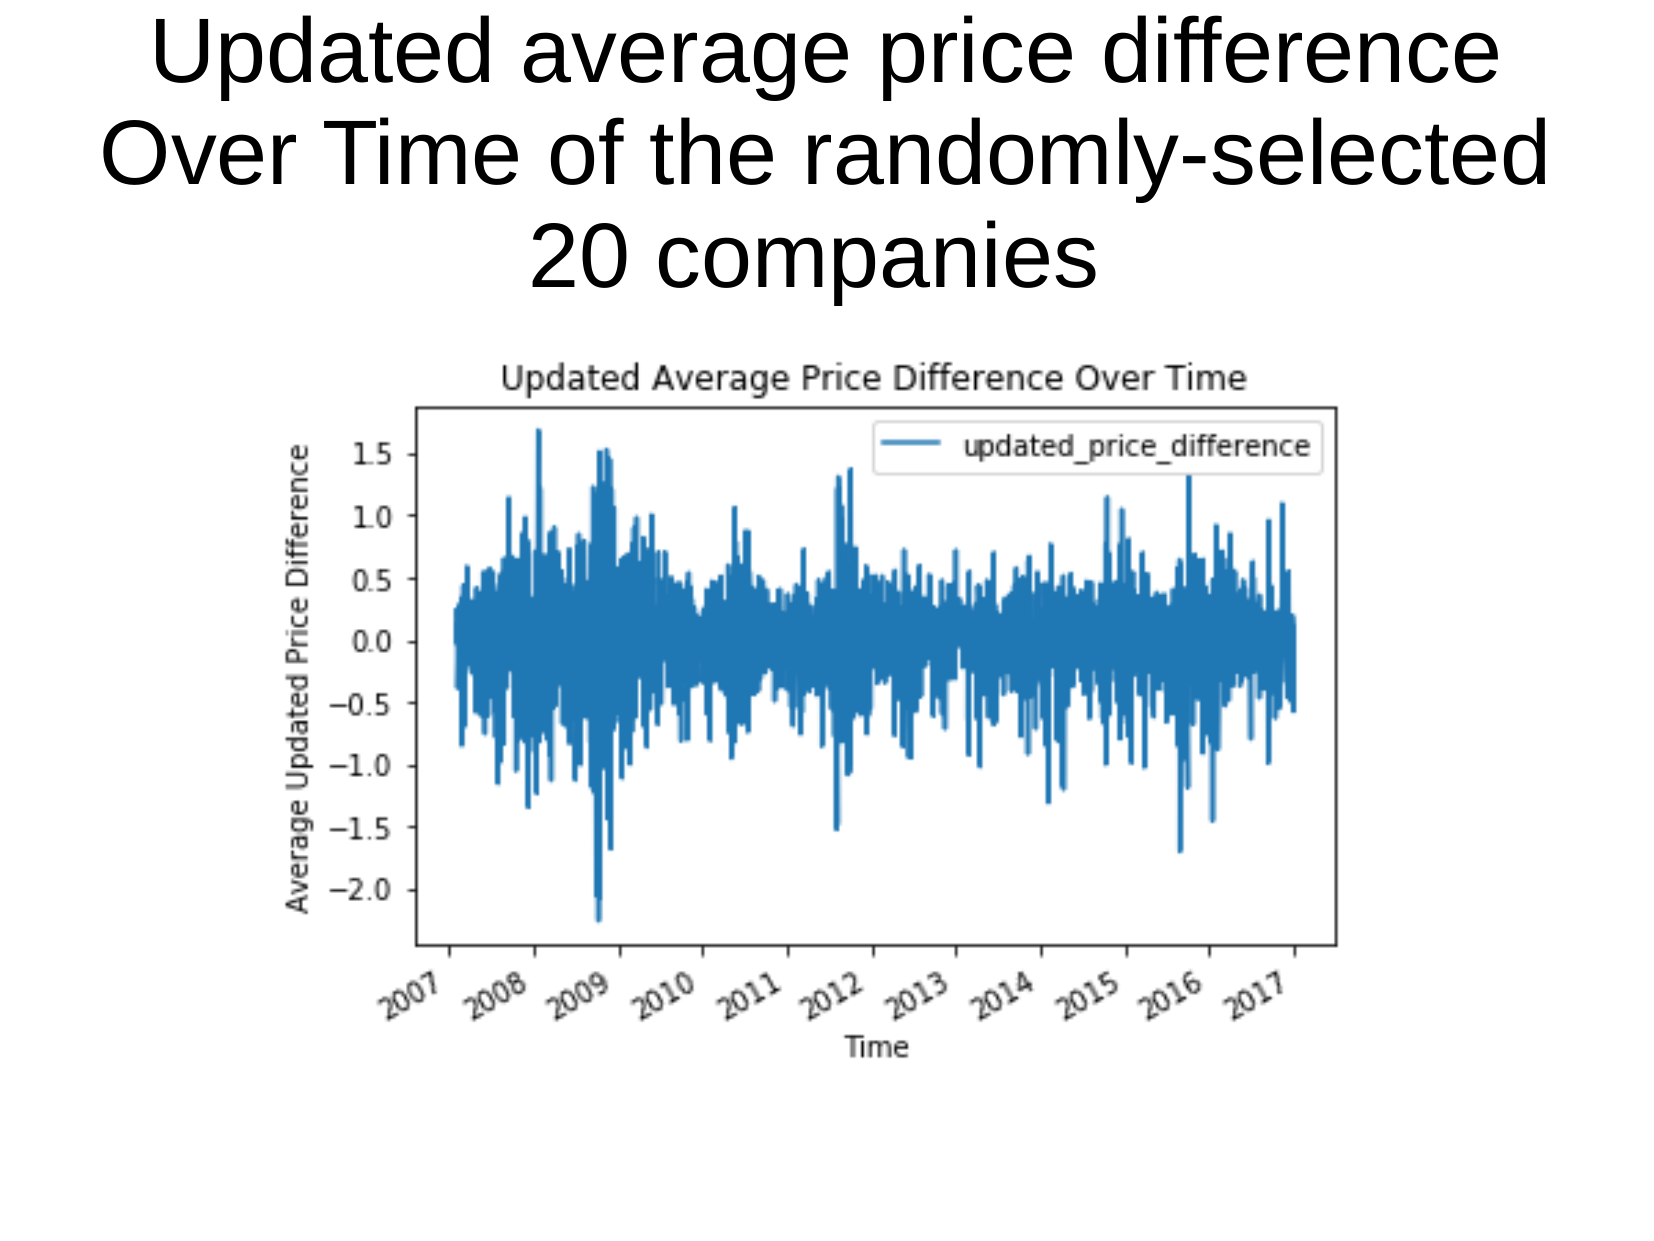

# Updated average price difference Over Time of the randomly-selected 20 companies